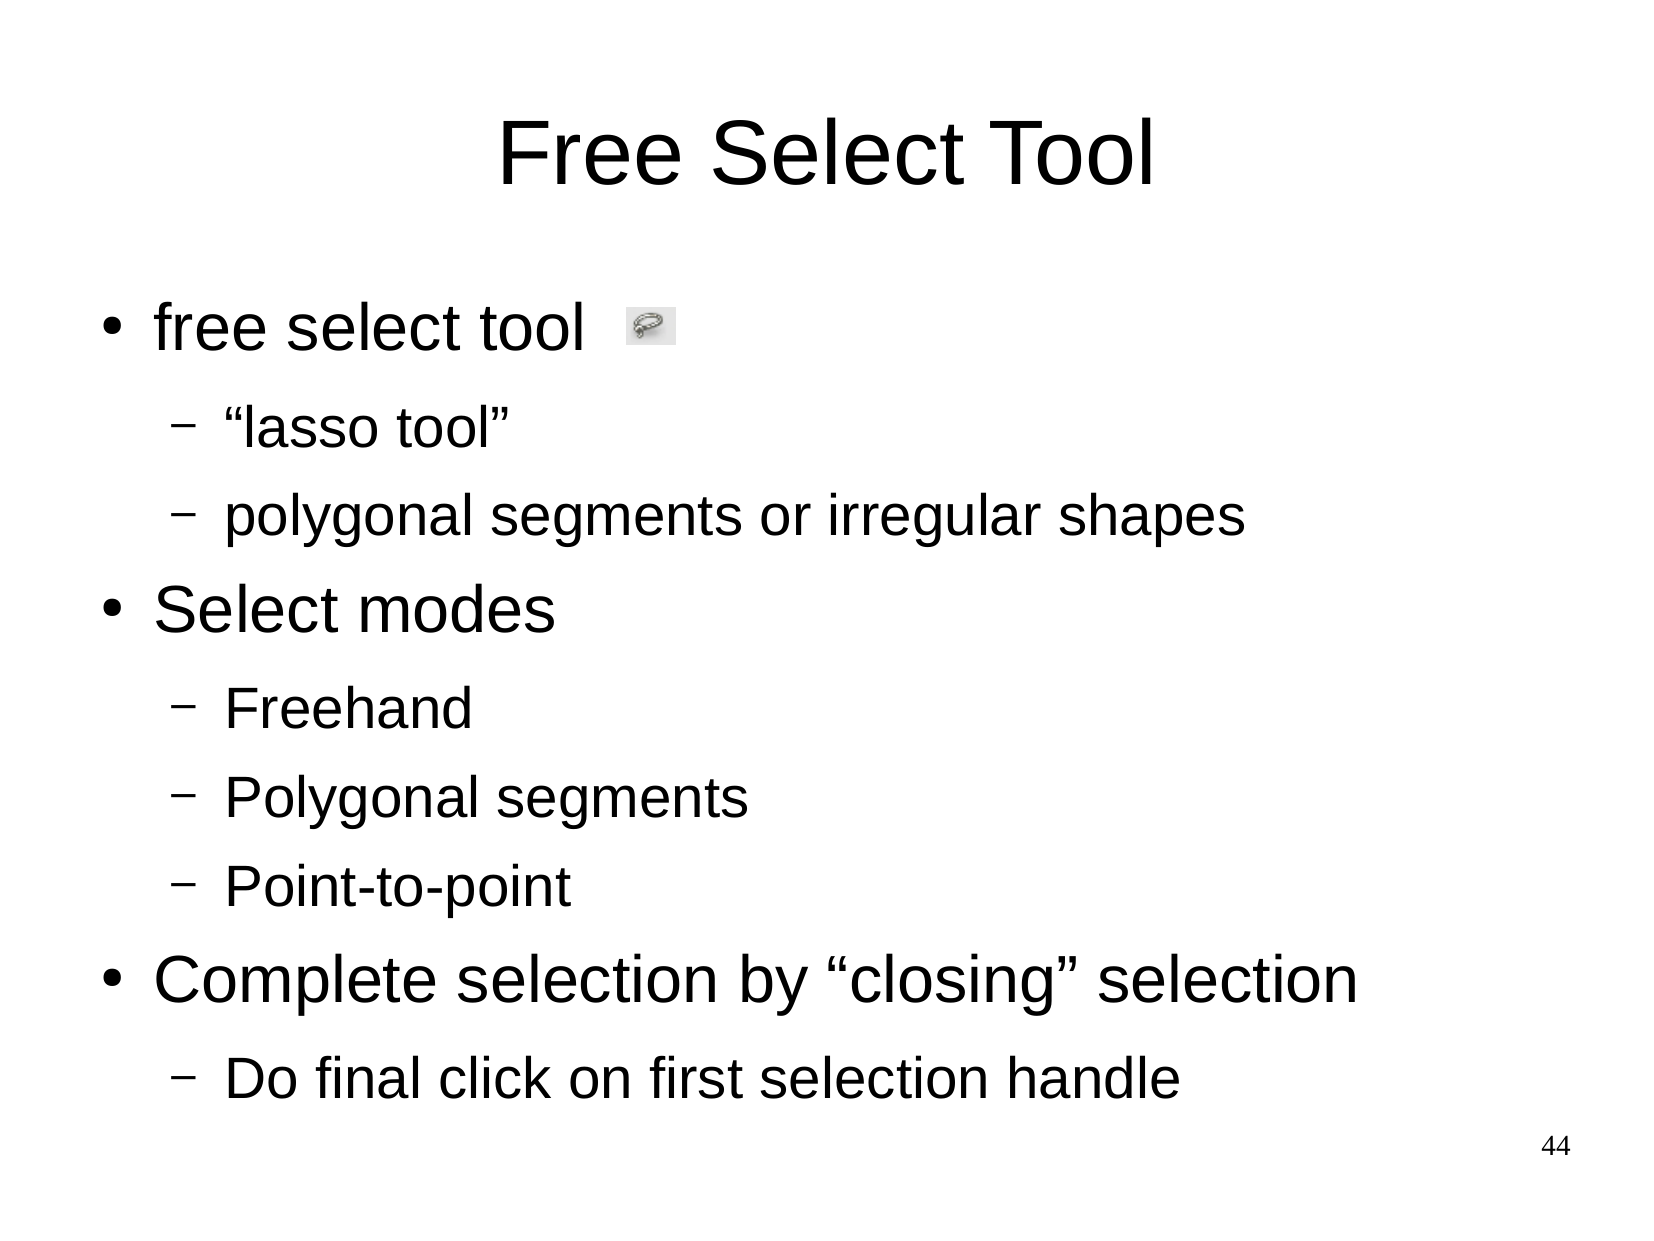

# Free Select Tool
free select tool
“lasso tool”
polygonal segments or irregular shapes
Select modes
Freehand
Polygonal segments
Point-to-point
Complete selection by “closing” selection
Do final click on first selection handle
44